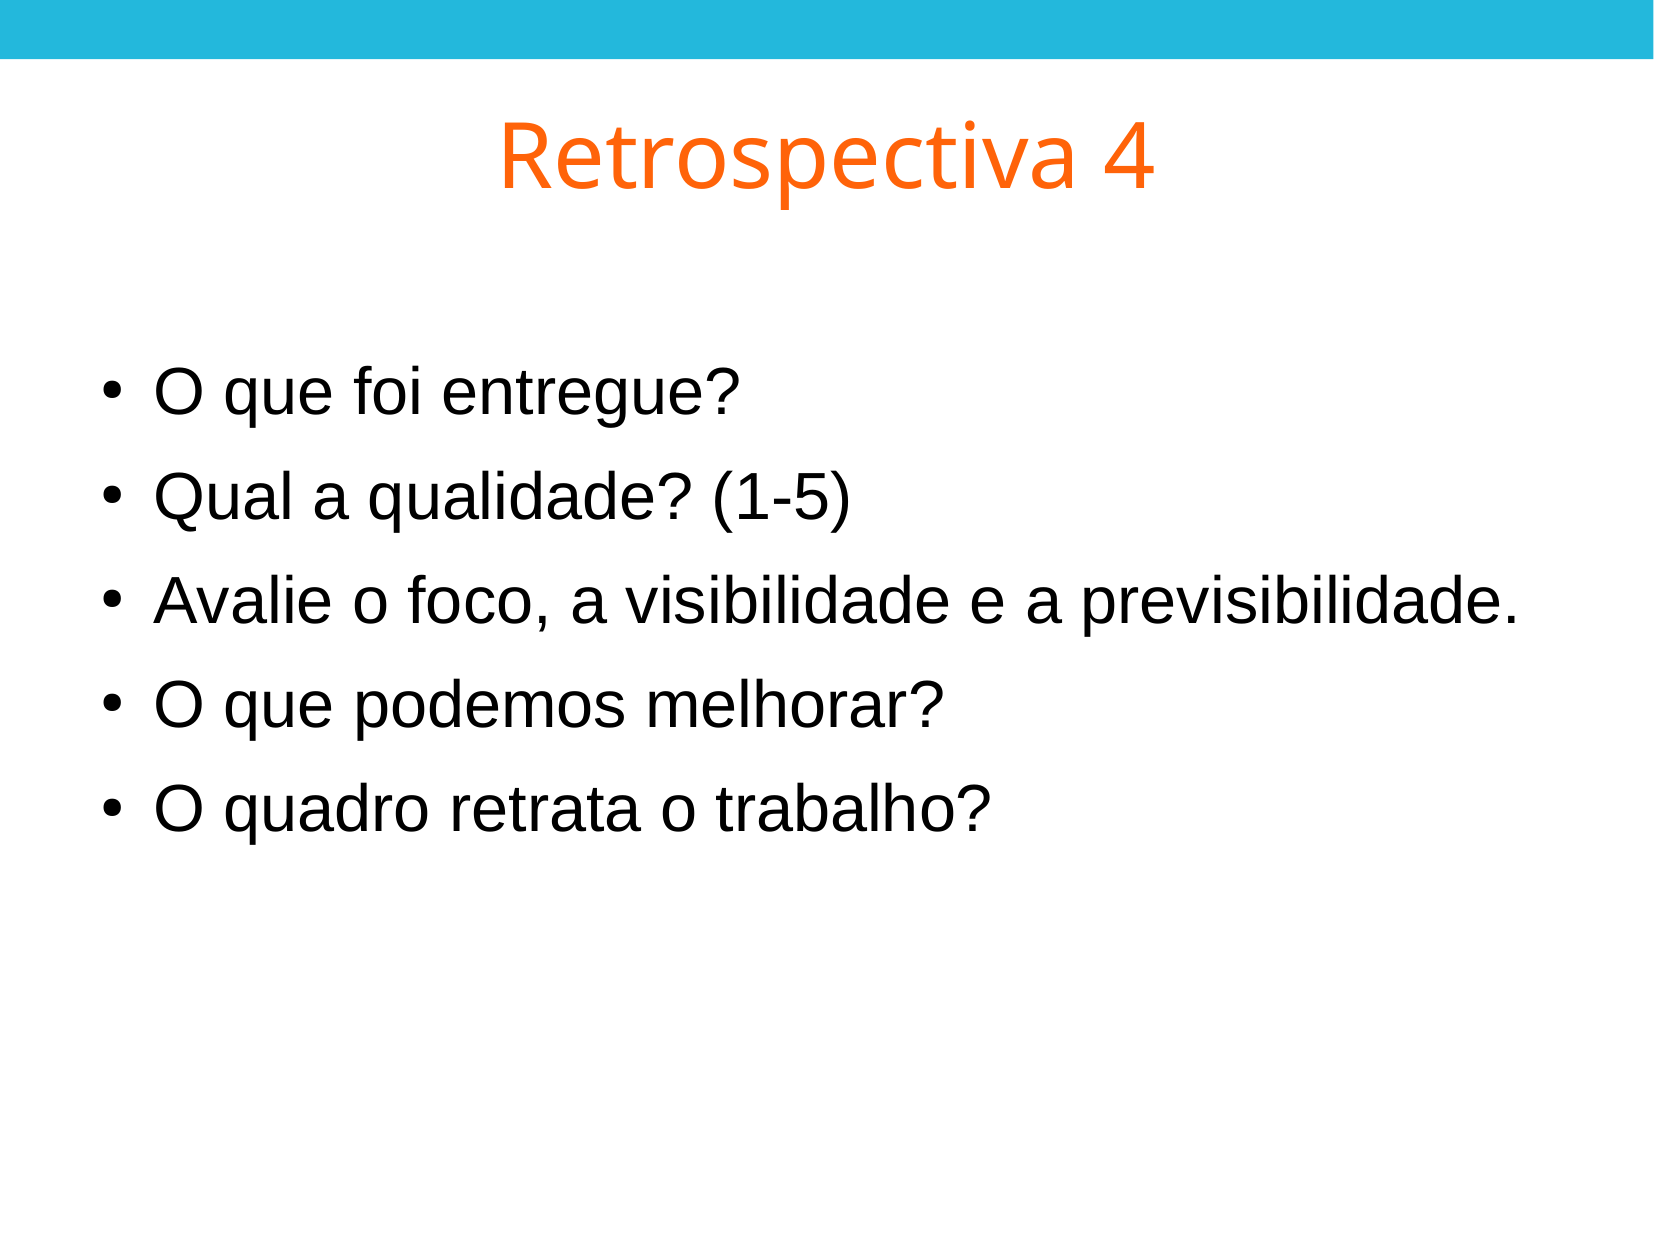

# Retrospectiva 4
O que foi entregue?
Qual a qualidade? (1-5)
Avalie o foco, a visibilidade e a previsibilidade.
O que podemos melhorar?
O quadro retrata o trabalho?